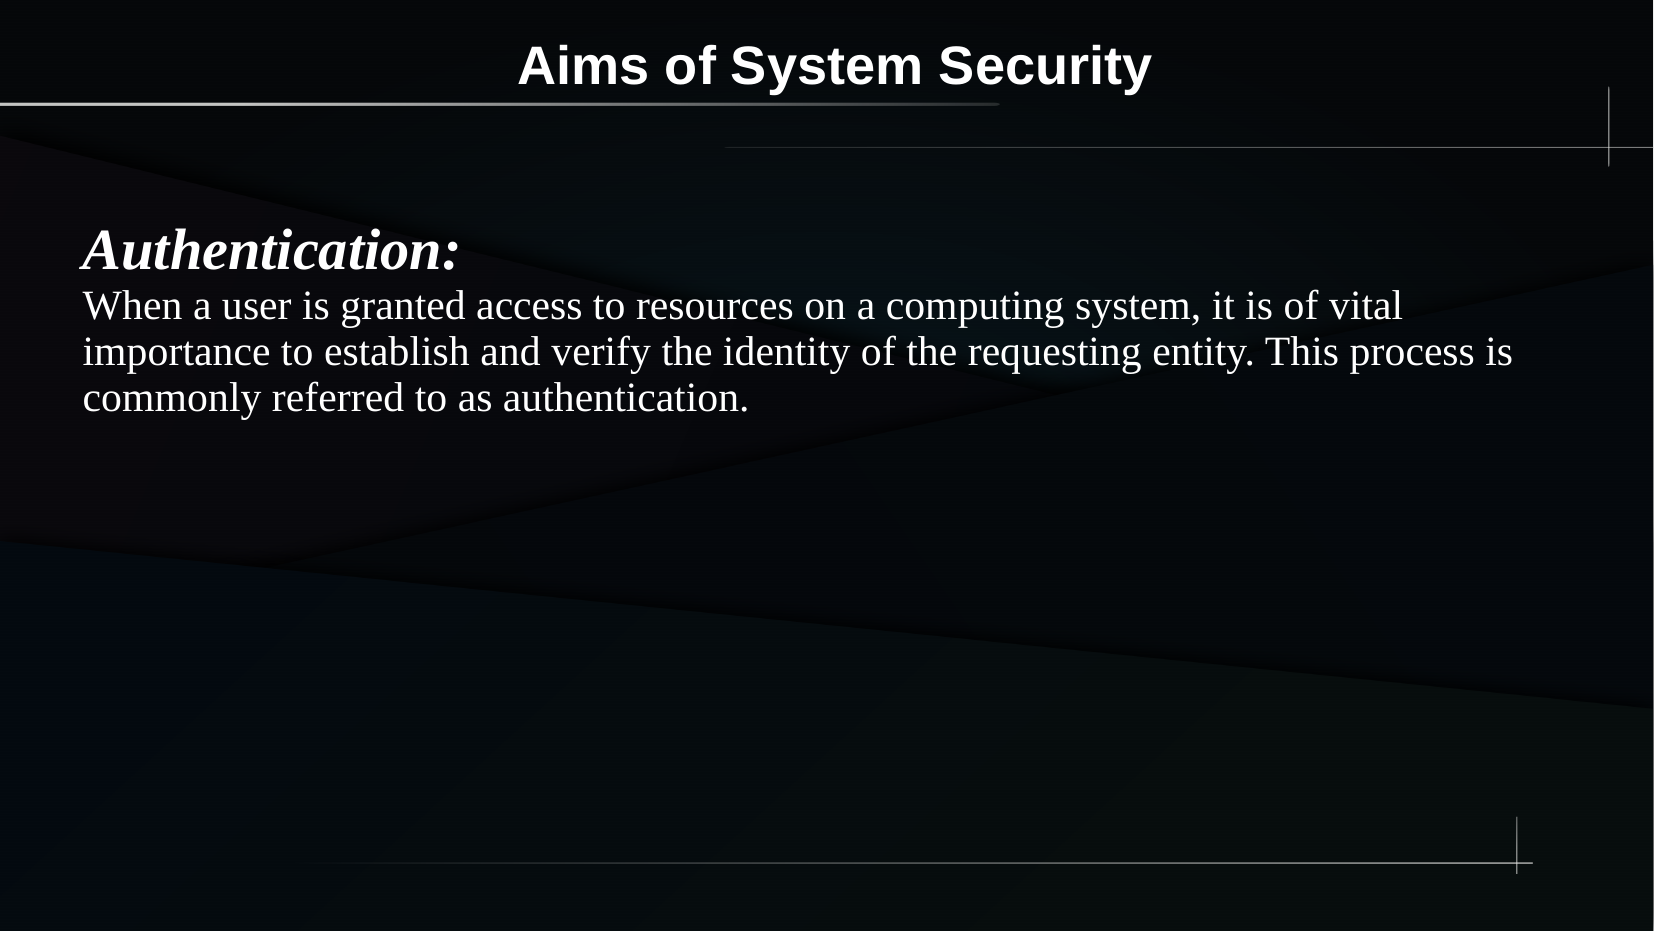

# Aims of System Security
Authentication:
When a user is granted access to resources on a computing system, it is of vital importance to establish and verify the identity of the requesting entity. This process is commonly referred to as authentication.